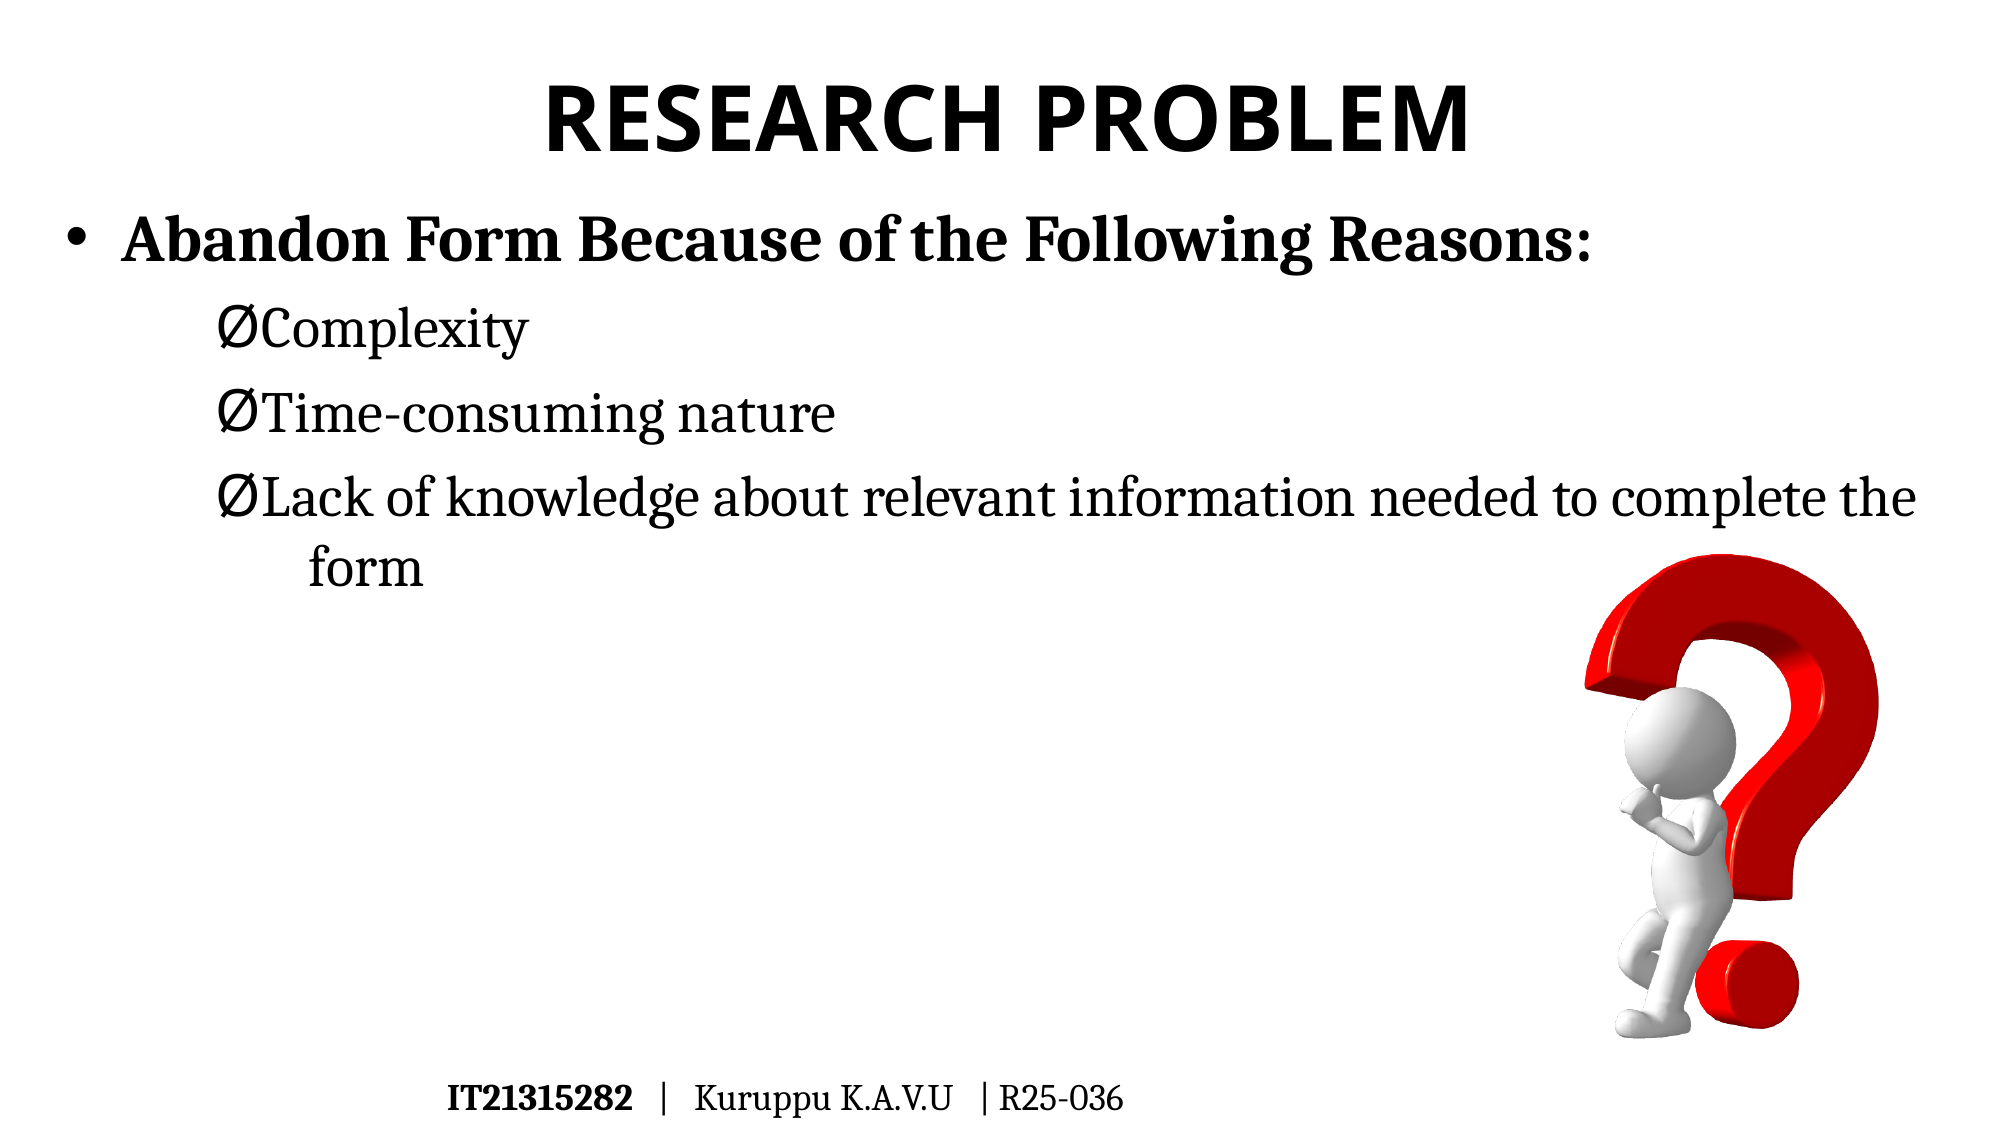

# RESEARCH PROBLEM
Abandon Form Because of the Following Reasons:
Complexity
Time-consuming nature
Lack of knowledge about relevant information needed to complete the form
IT21315282 | Kuruppu K.A.V.U | R25-036